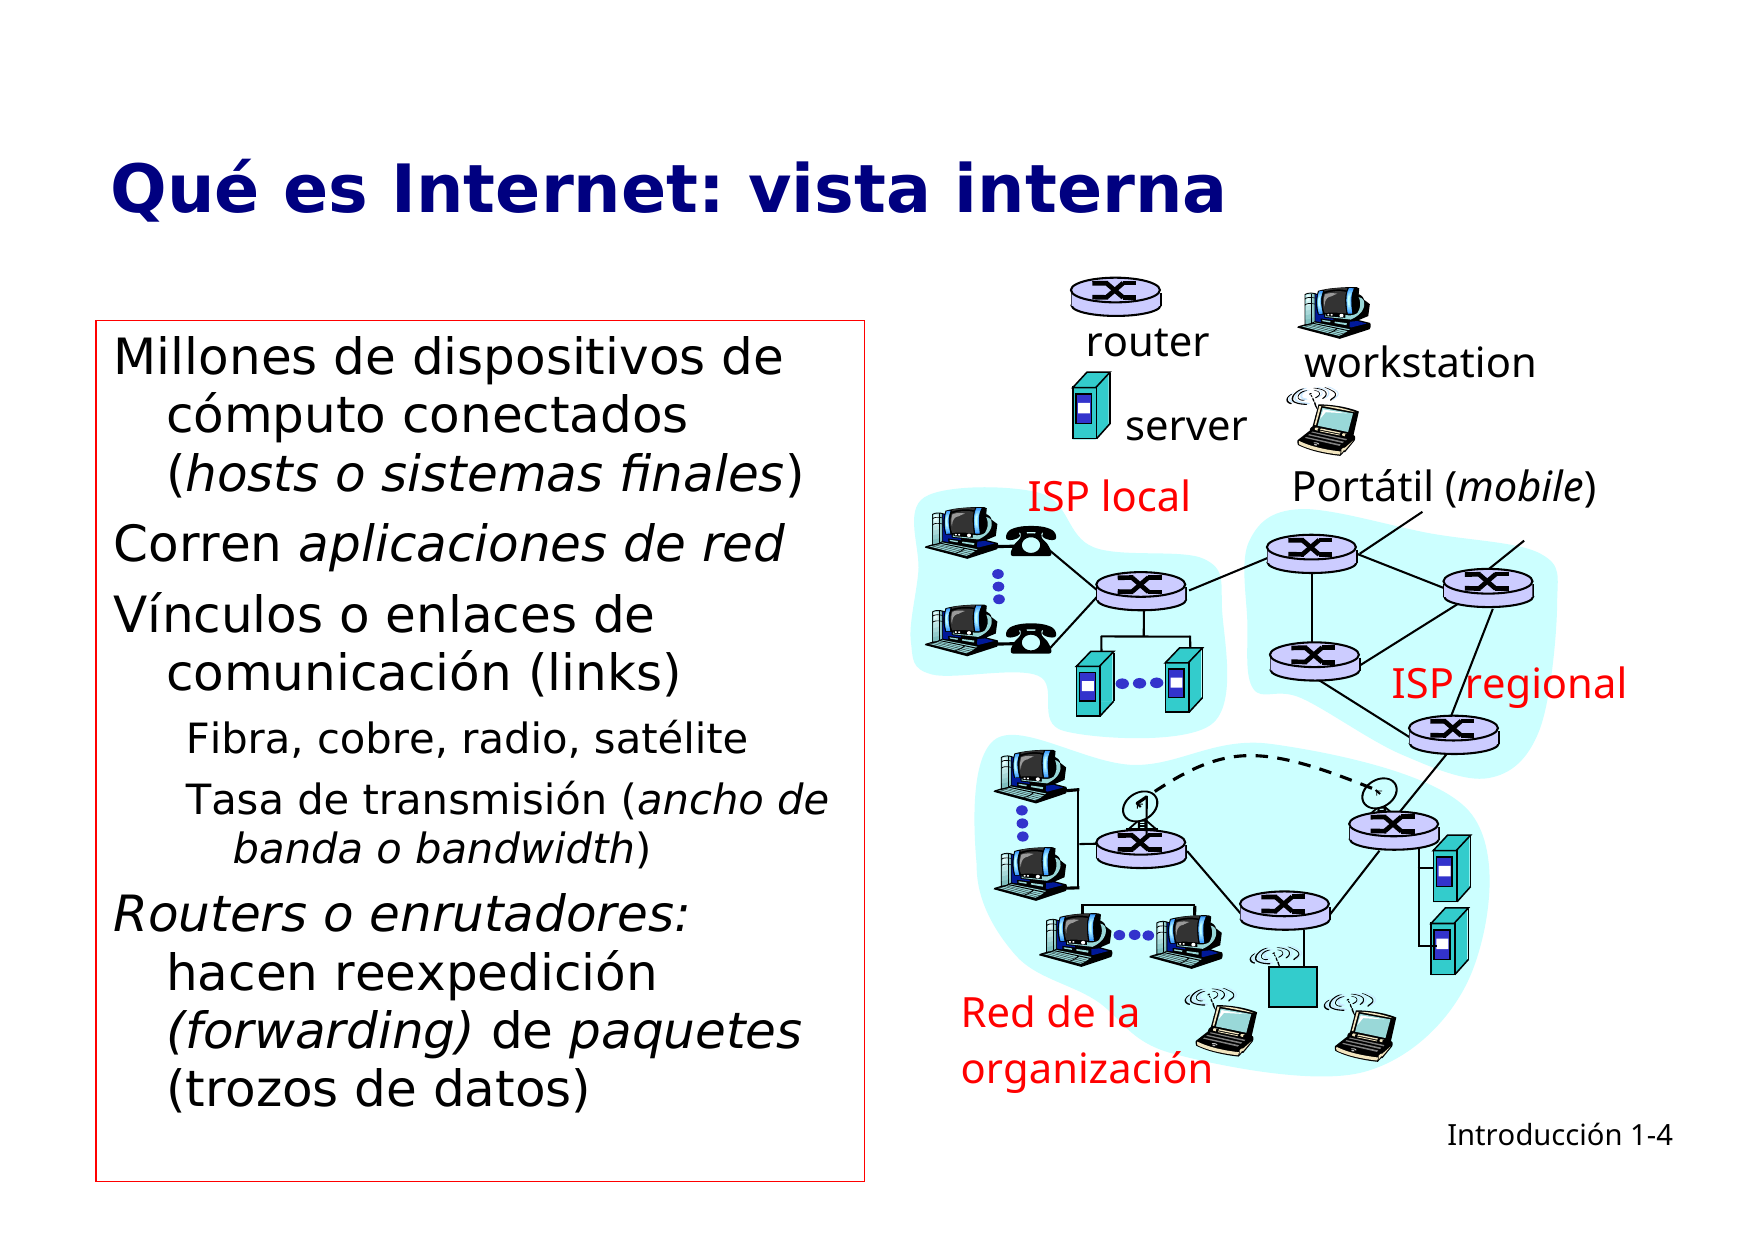

# Qué es Internet: vista interna
router
workstation
server
Portátil (mobile)
ISP local
ISP regional
Red de la
organización
Millones de dispositivos de cómputo conectados (hosts o sistemas finales)
Corren aplicaciones de red
Vínculos o enlaces de comunicación (links)
Fibra, cobre, radio, satélite
Tasa de transmisión (ancho de banda o bandwidth)
Routers o enrutadores: hacen reexpedición (forwarding) de paquetes (trozos de datos)